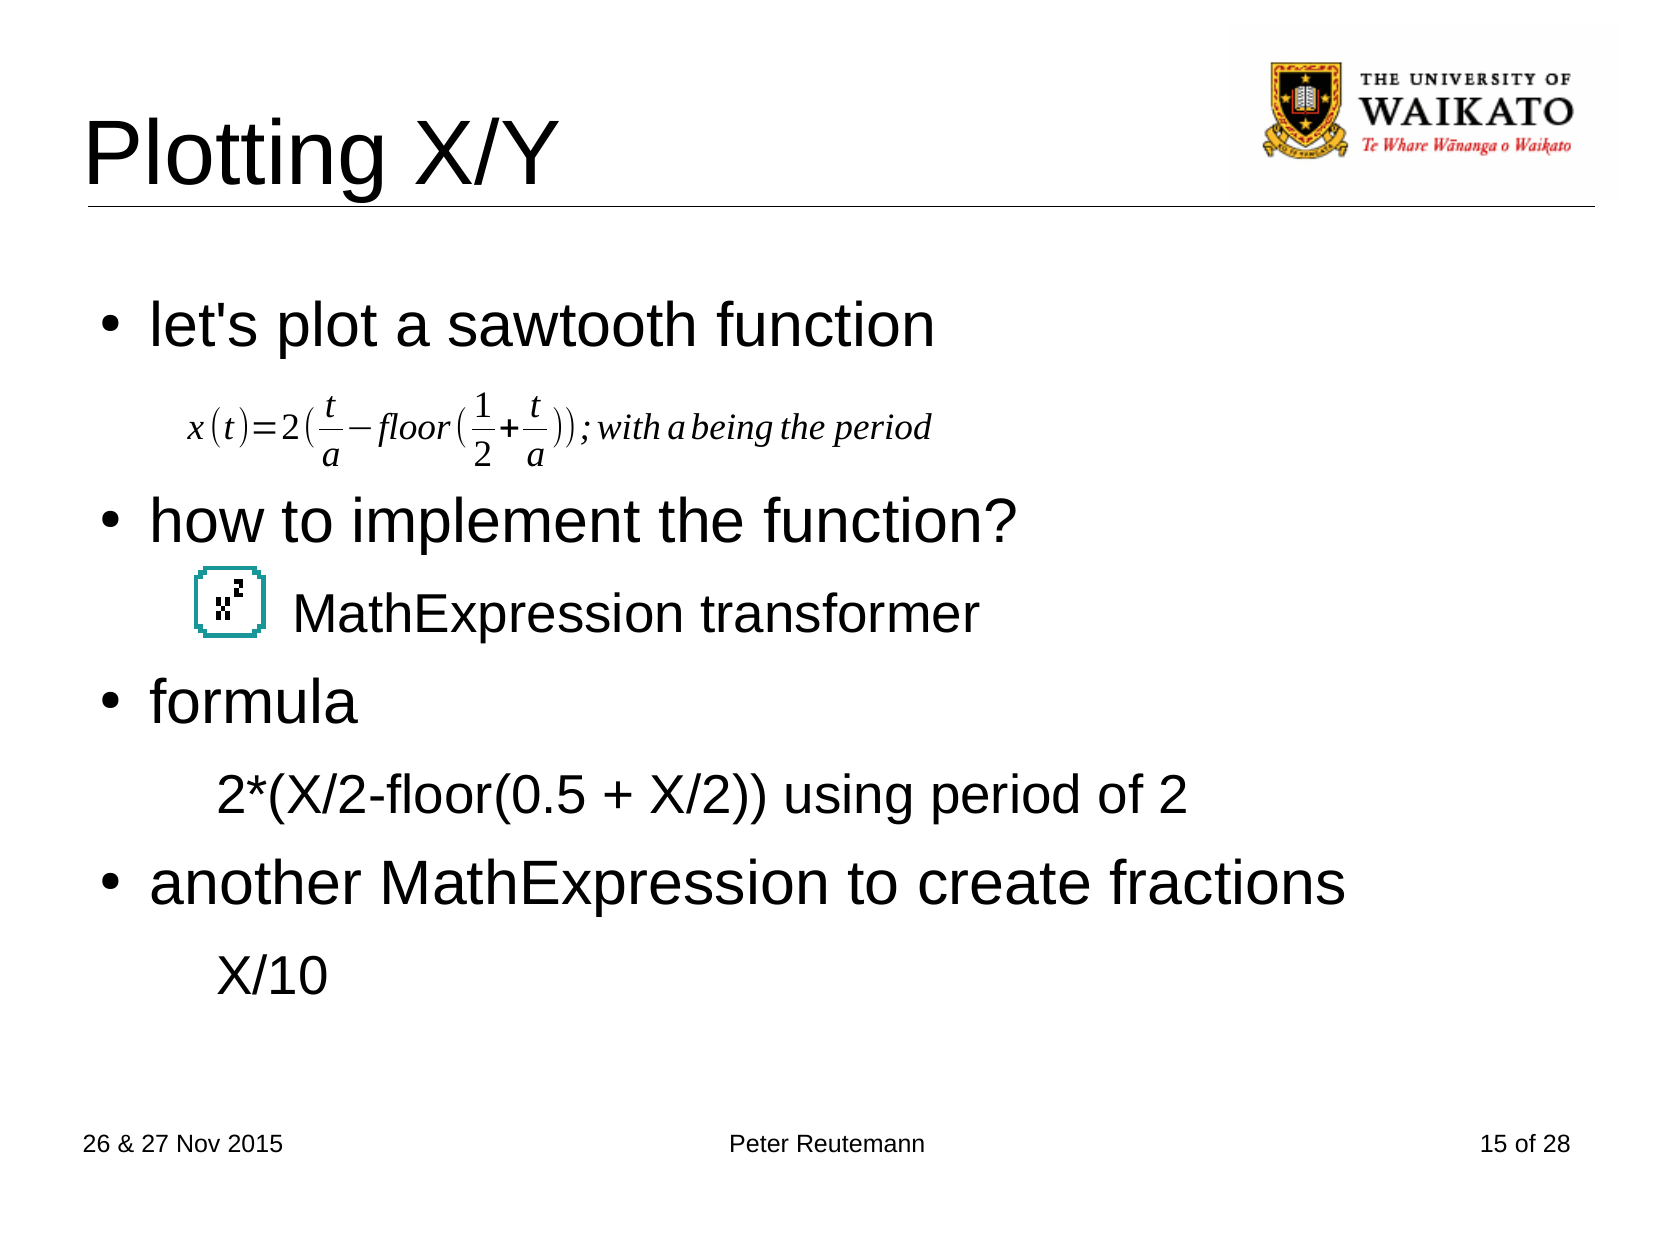

# Plotting X/Y
let's plot a sawtooth function
how to implement the function?
 MathExpression transformer
formula
2*(X/2-floor(0.5 + X/2)) using period of 2
another MathExpression to create fractions
X/10
26 & 27 Nov 2015
Peter Reutemann
15